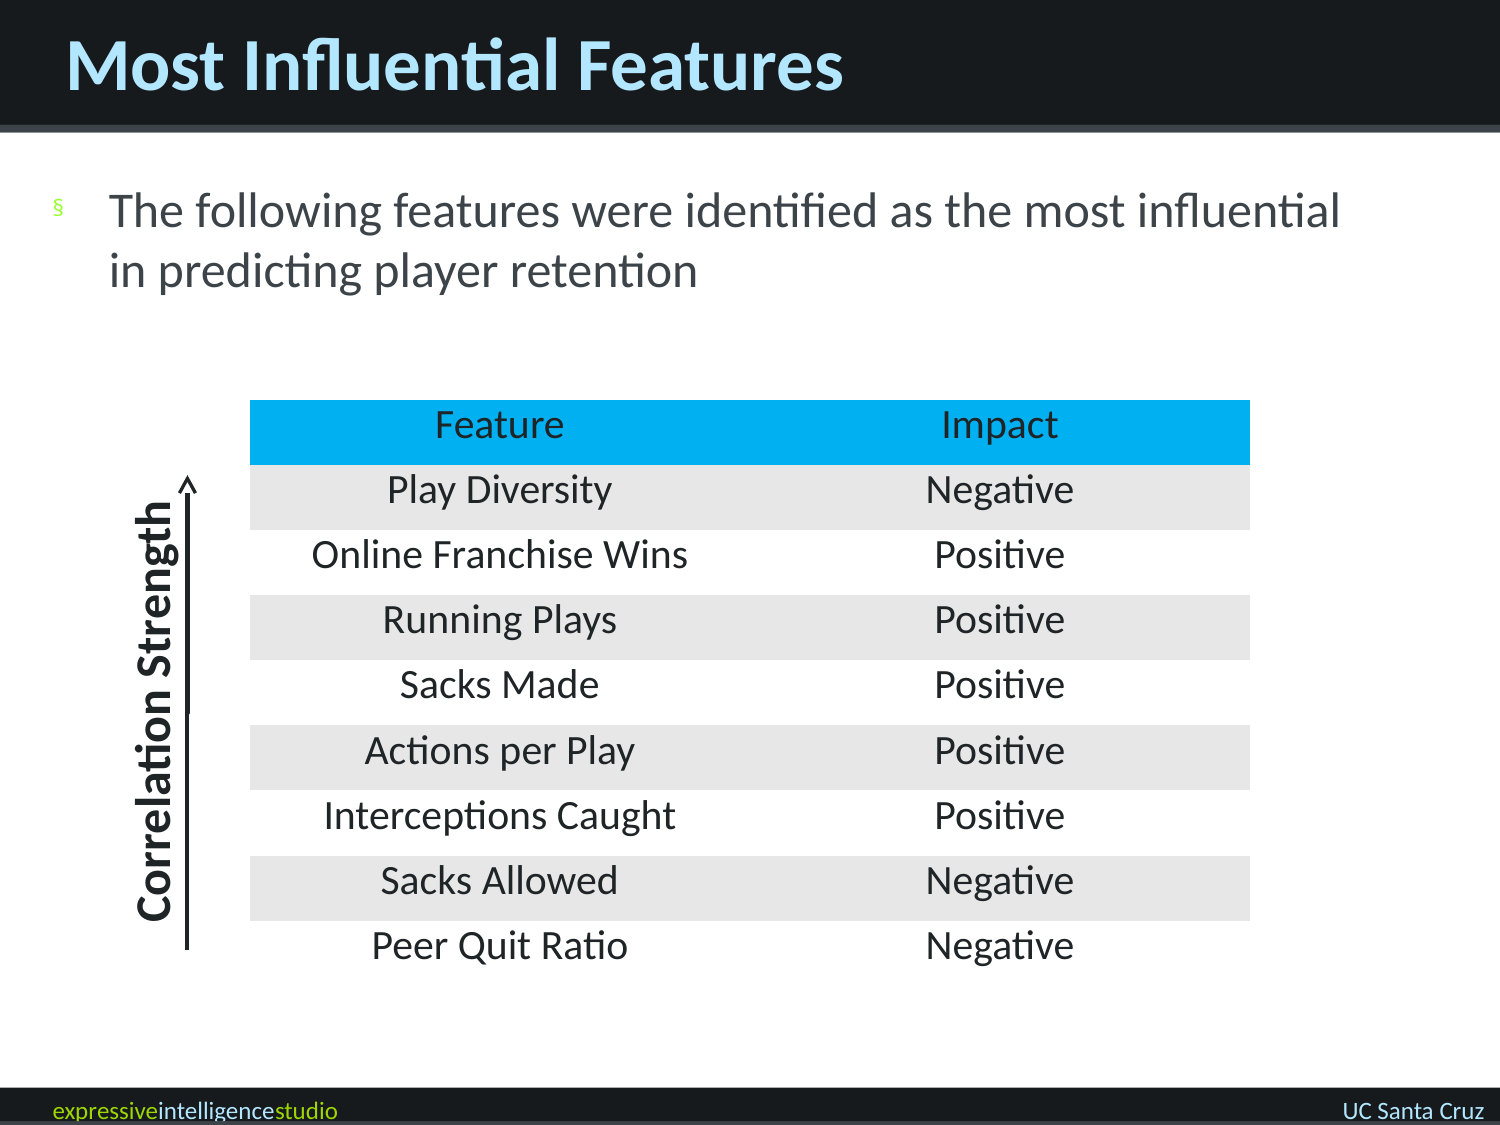

# Most Influential Features
The following features were identified as the most influential in predicting player retention
| Feature | Impact |
| --- | --- |
| Play Diversity | Negative |
| Online Franchise Wins | Positive |
| Running Plays | Positive |
| Sacks Made | Positive |
| Actions per Play | Positive |
| Interceptions Caught | Positive |
| Sacks Allowed | Negative |
| Peer Quit Ratio | Negative |
Correlation Strength